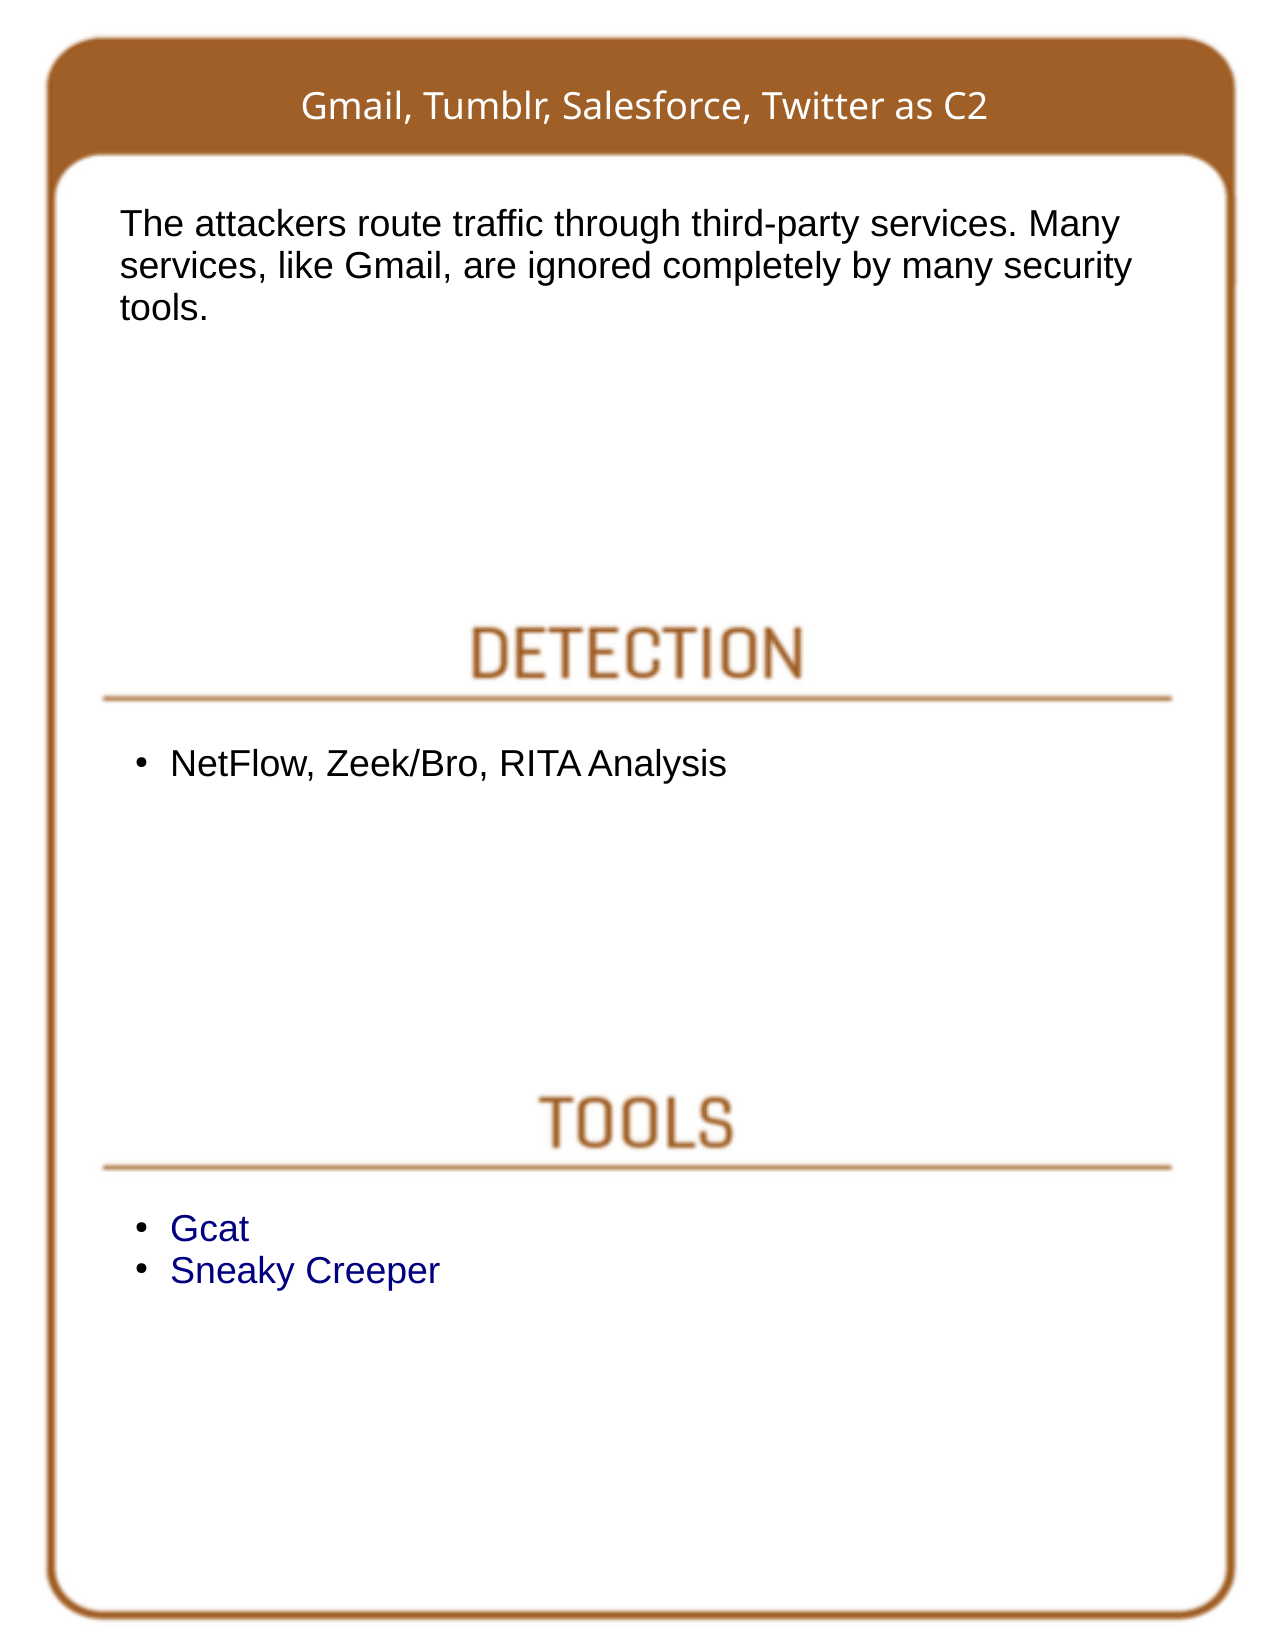

Gmail, Tumblr, Salesforce, Twitter as C2
The attackers route traffic through third-party services. Many services, like Gmail, are ignored completely by many security tools.
NetFlow, Zeek/Bro, RITA Analysis
Gcat
Sneaky Creeper